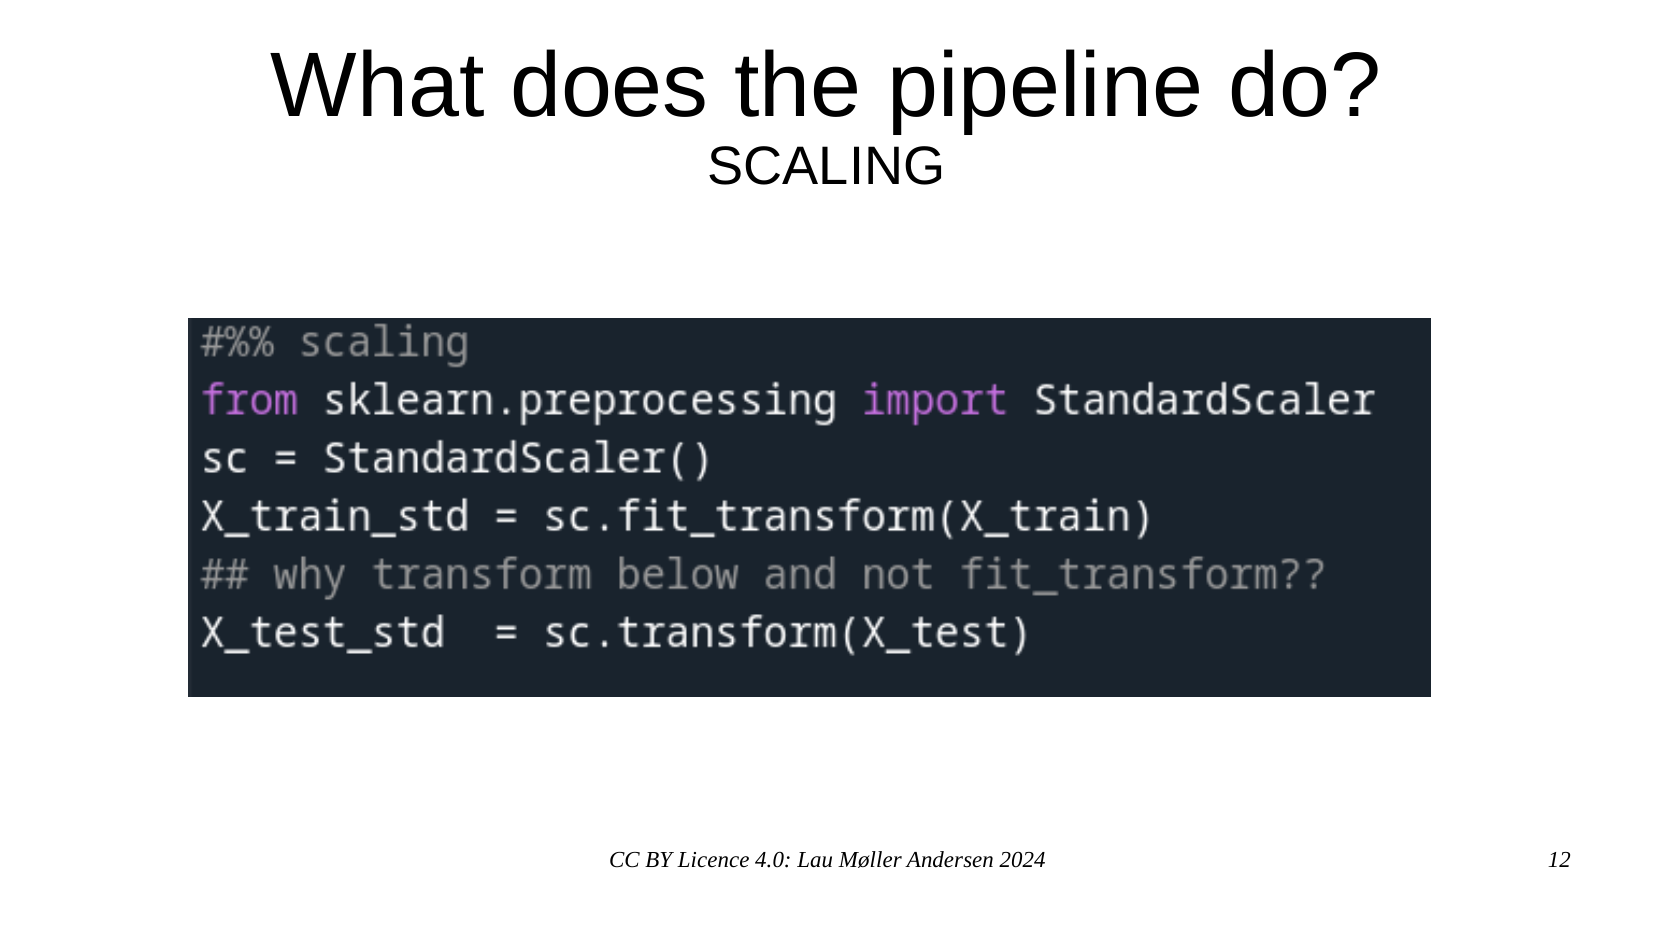

# What does the pipeline do? SCALING
CC BY Licence 4.0: Lau Møller Andersen 2024
12